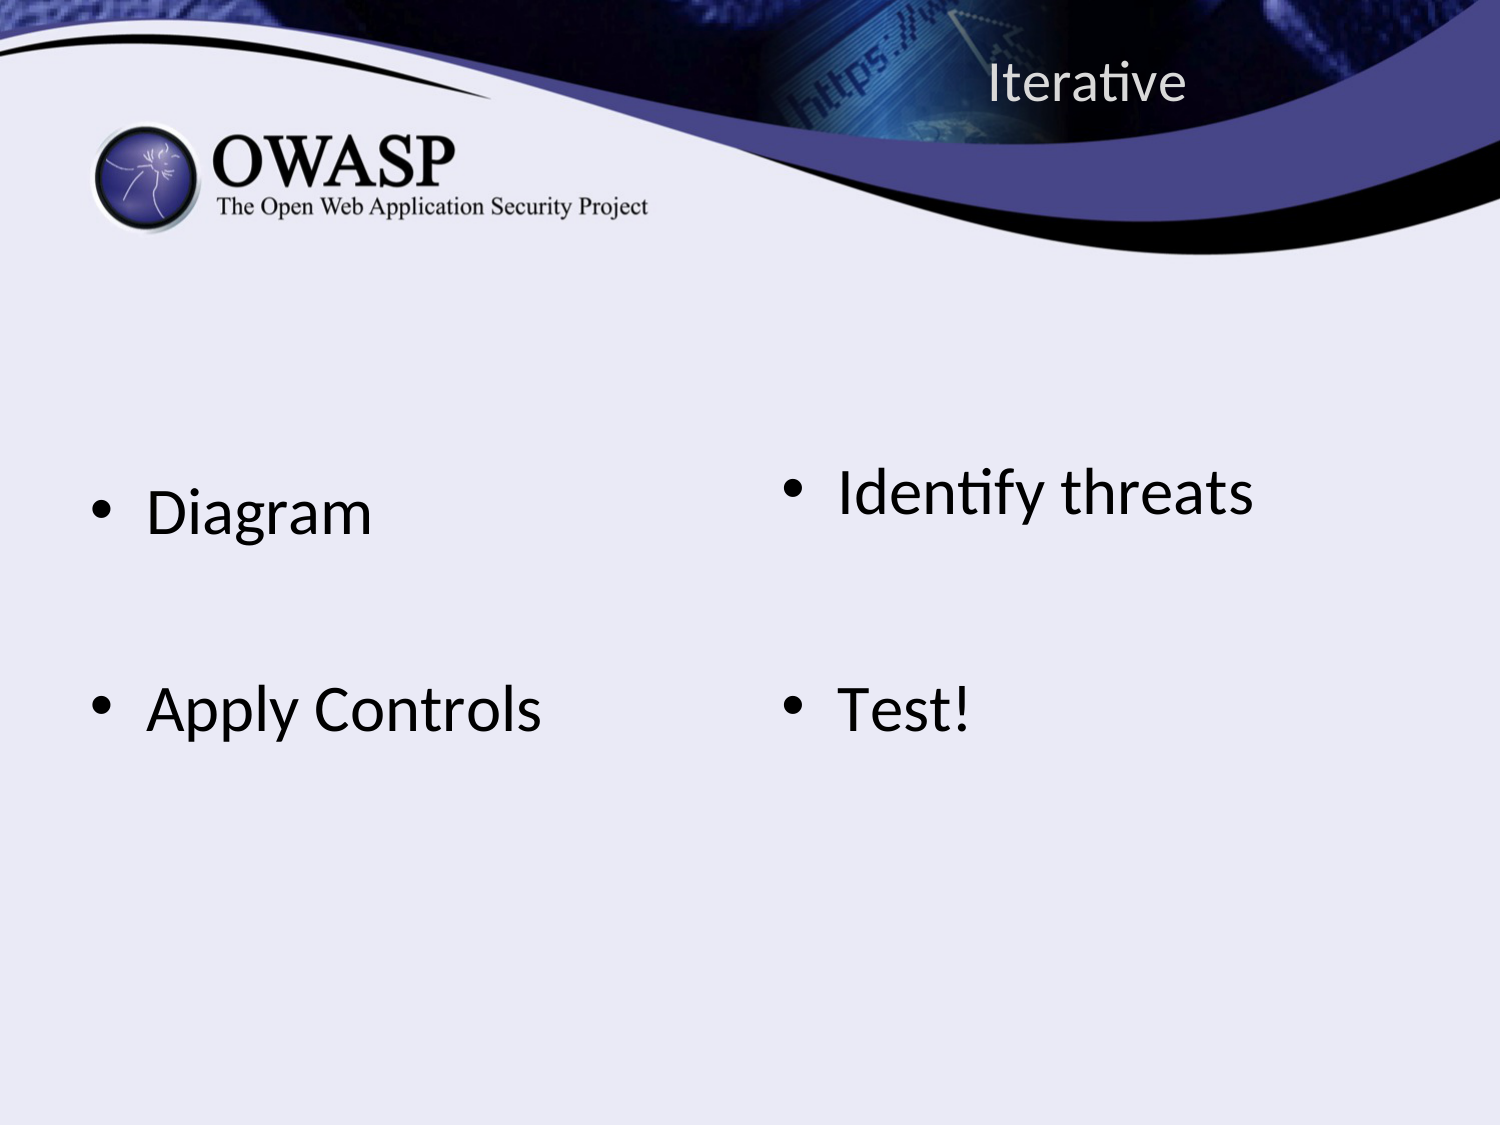

Iterative
Identify threats
# Diagram
Apply Controls
Test!